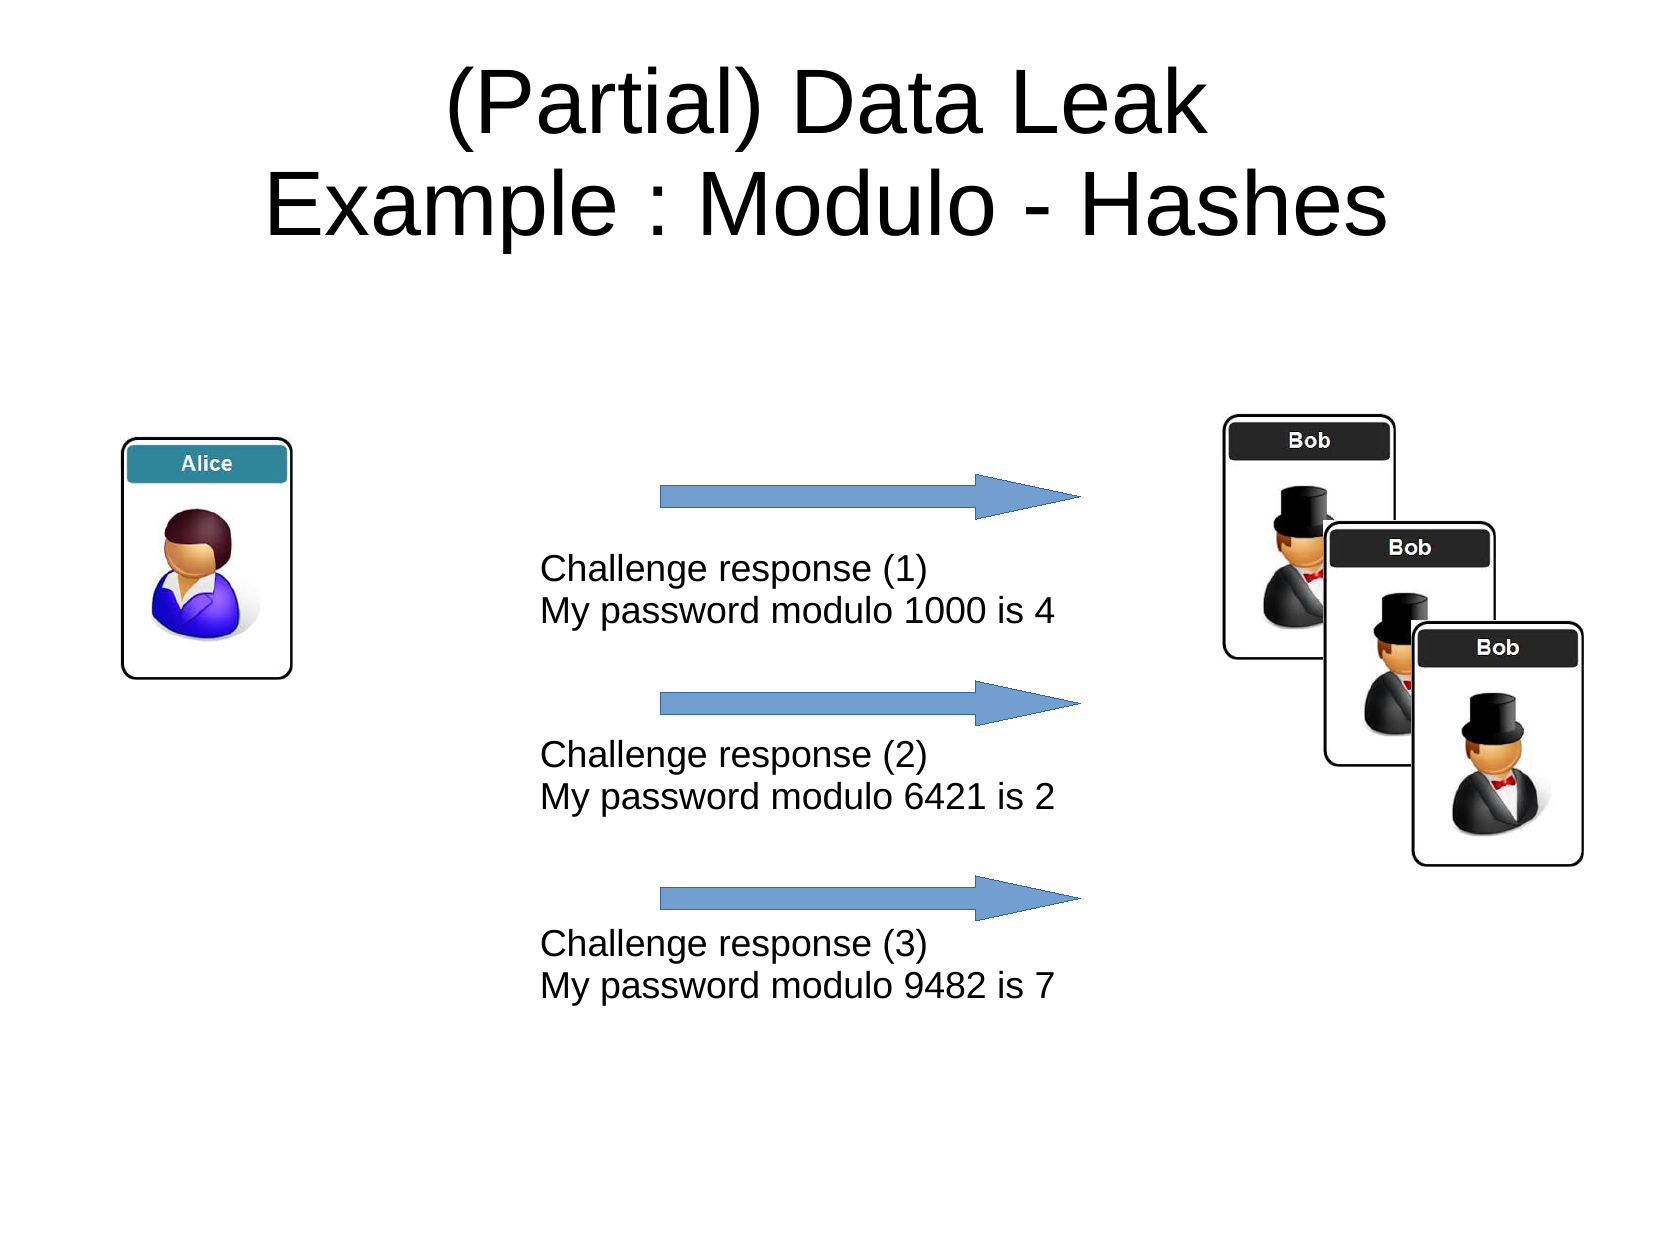

# (Partial) Data Leak Example : Modulo - Hashes
Challenge response (1)
My password modulo 1000 is 4
Challenge response (2)
My password modulo 6421 is 2
Challenge response (3)
My password modulo 9482 is 7